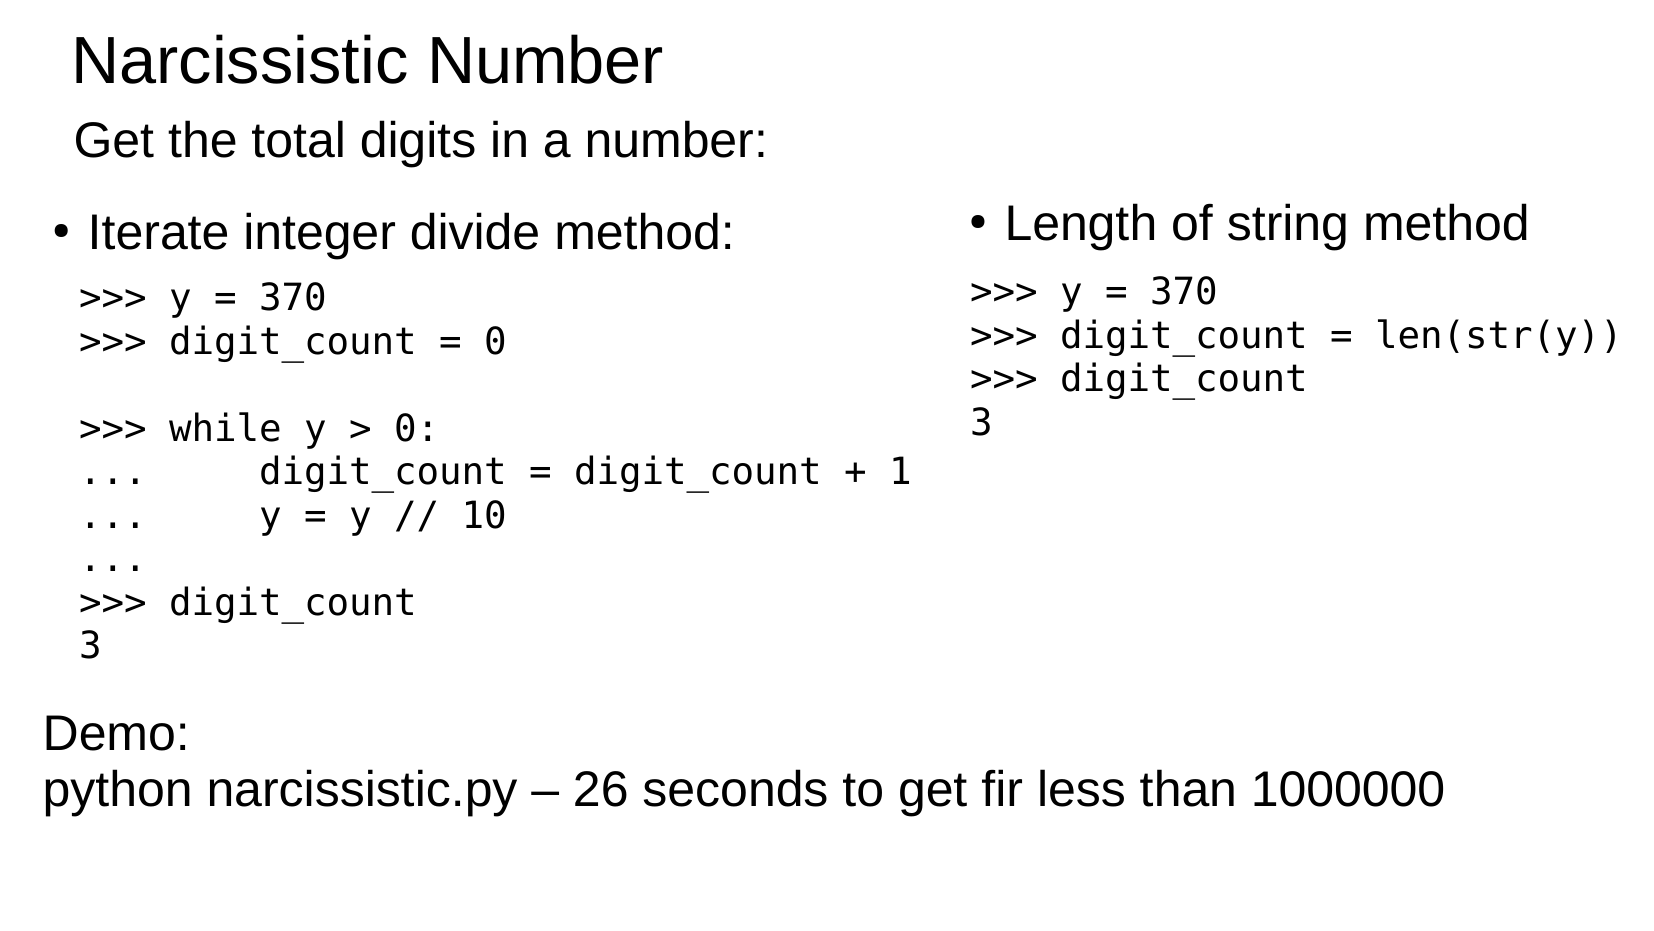

# Narcissistic Number
Get the total digits in a number:
Length of string method
Iterate integer divide method:
>>> y = 370
>>> digit_count = len(str(y))
>>> digit_count
3
>>> y = 370
>>> digit_count = 0
>>> while y > 0:
... digit_count = digit_count + 1
... y = y // 10
...
>>> digit_count
3
Demo:
python narcissistic.py – 26 seconds to get fir less than 1000000